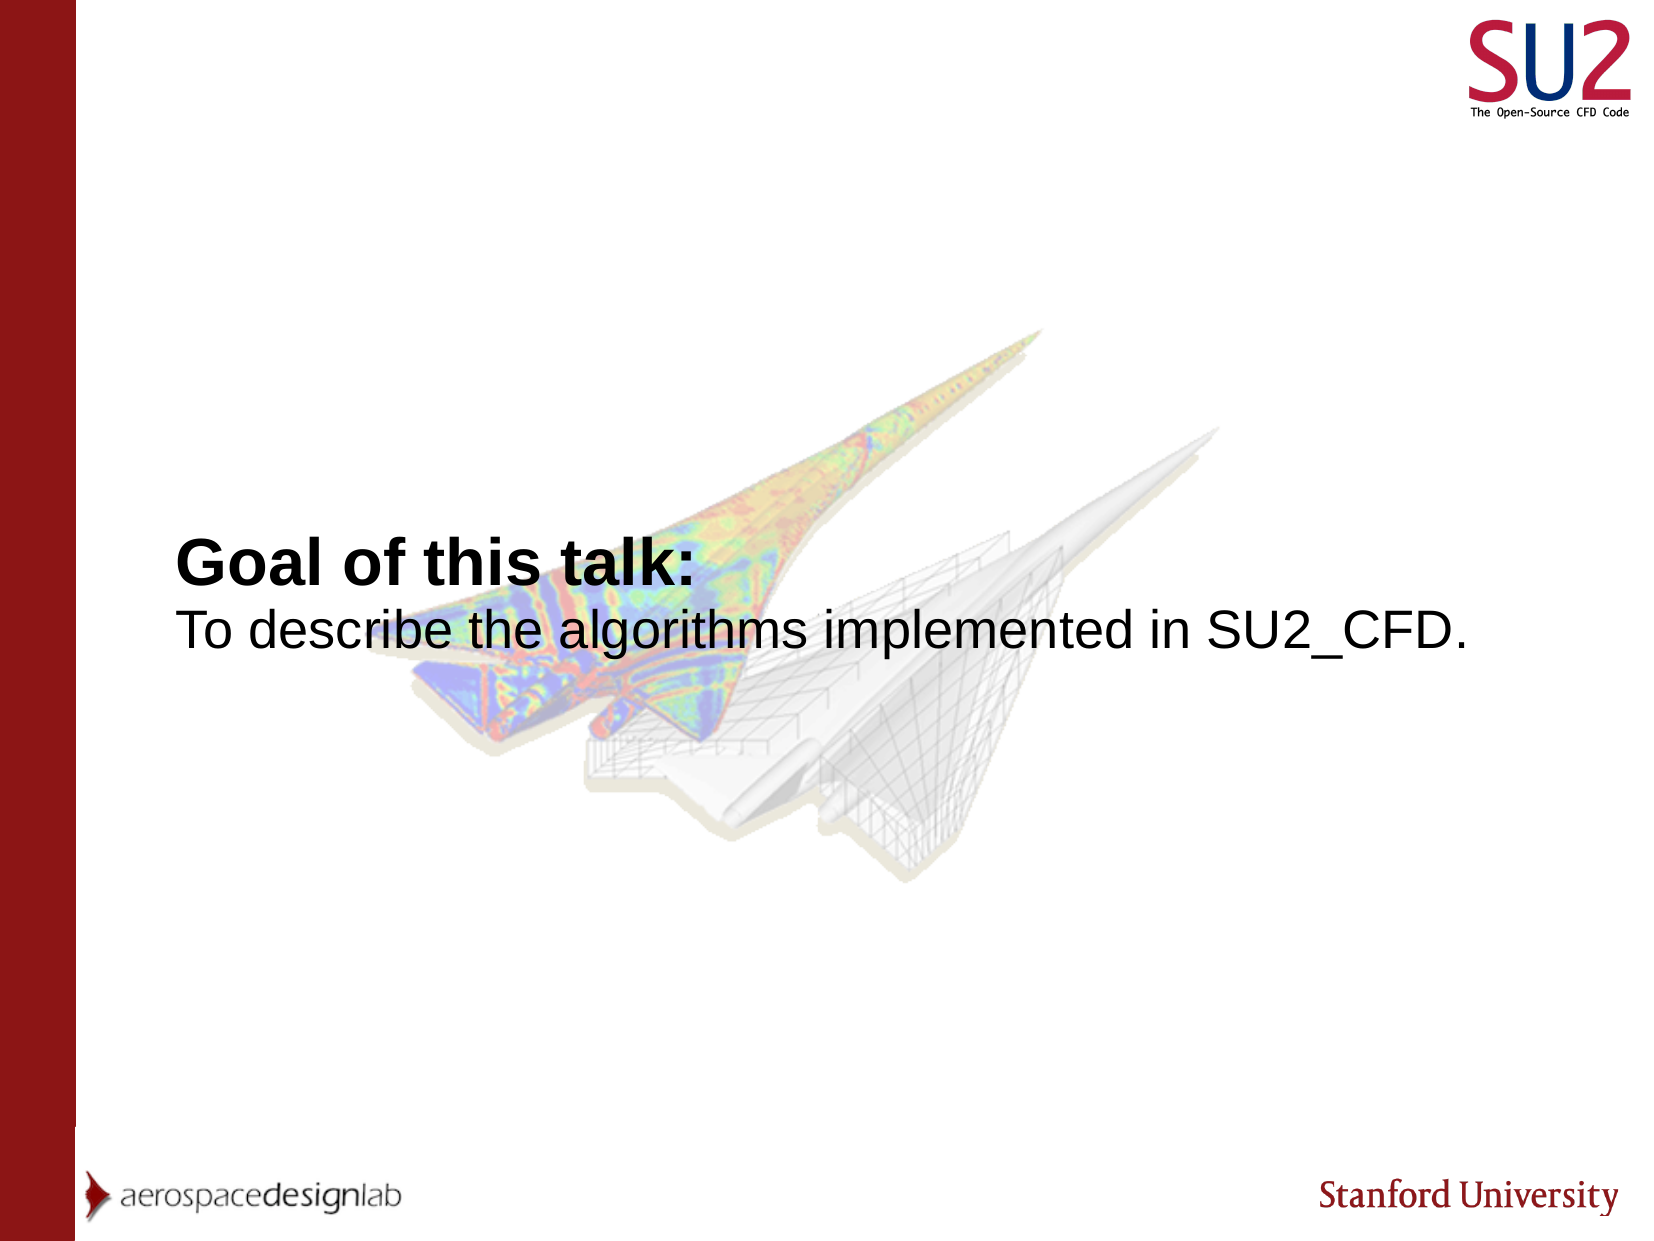

#
Goal of this talk:
To describe the algorithms implemented in SU2_CFD.